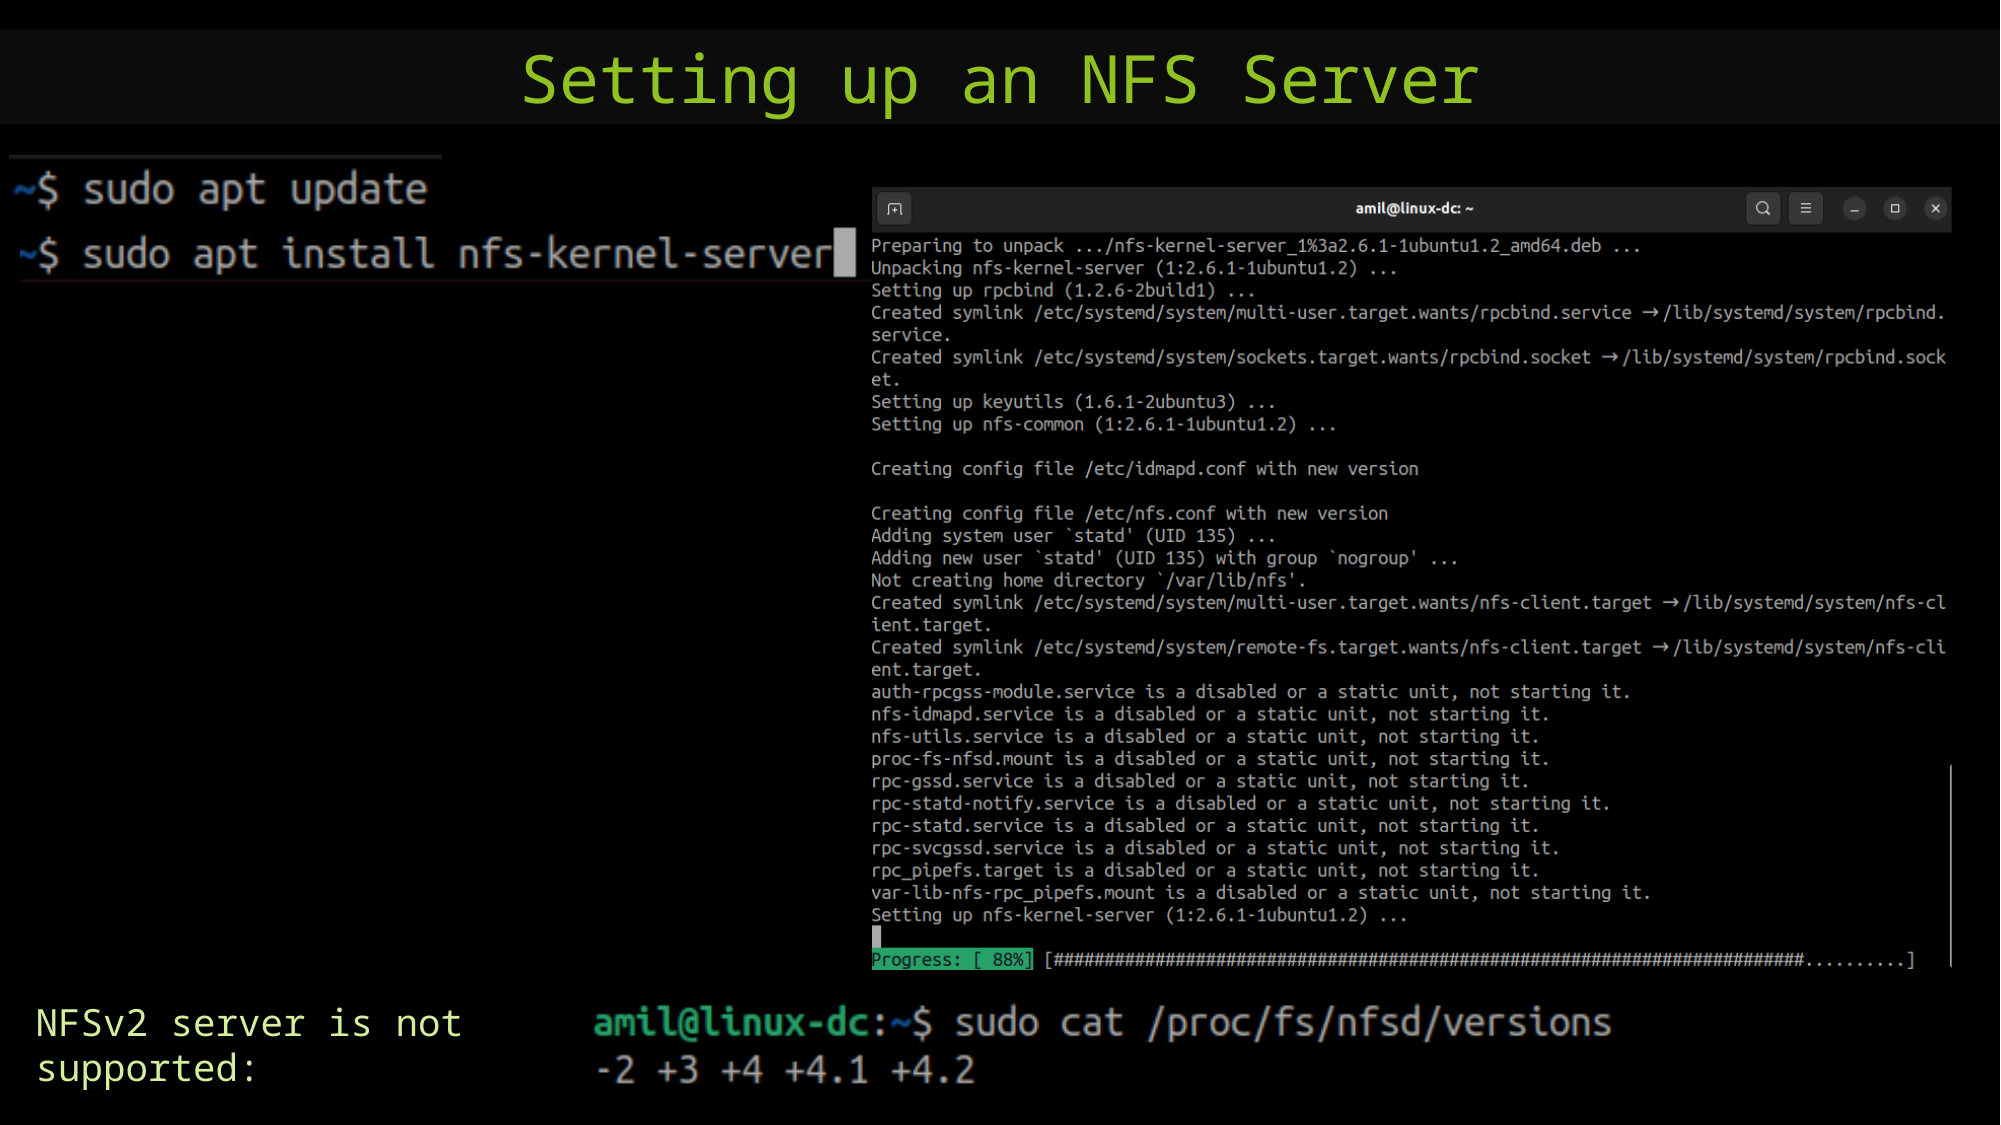

Setting up an NFS Server
NFSv2 server is not supported: